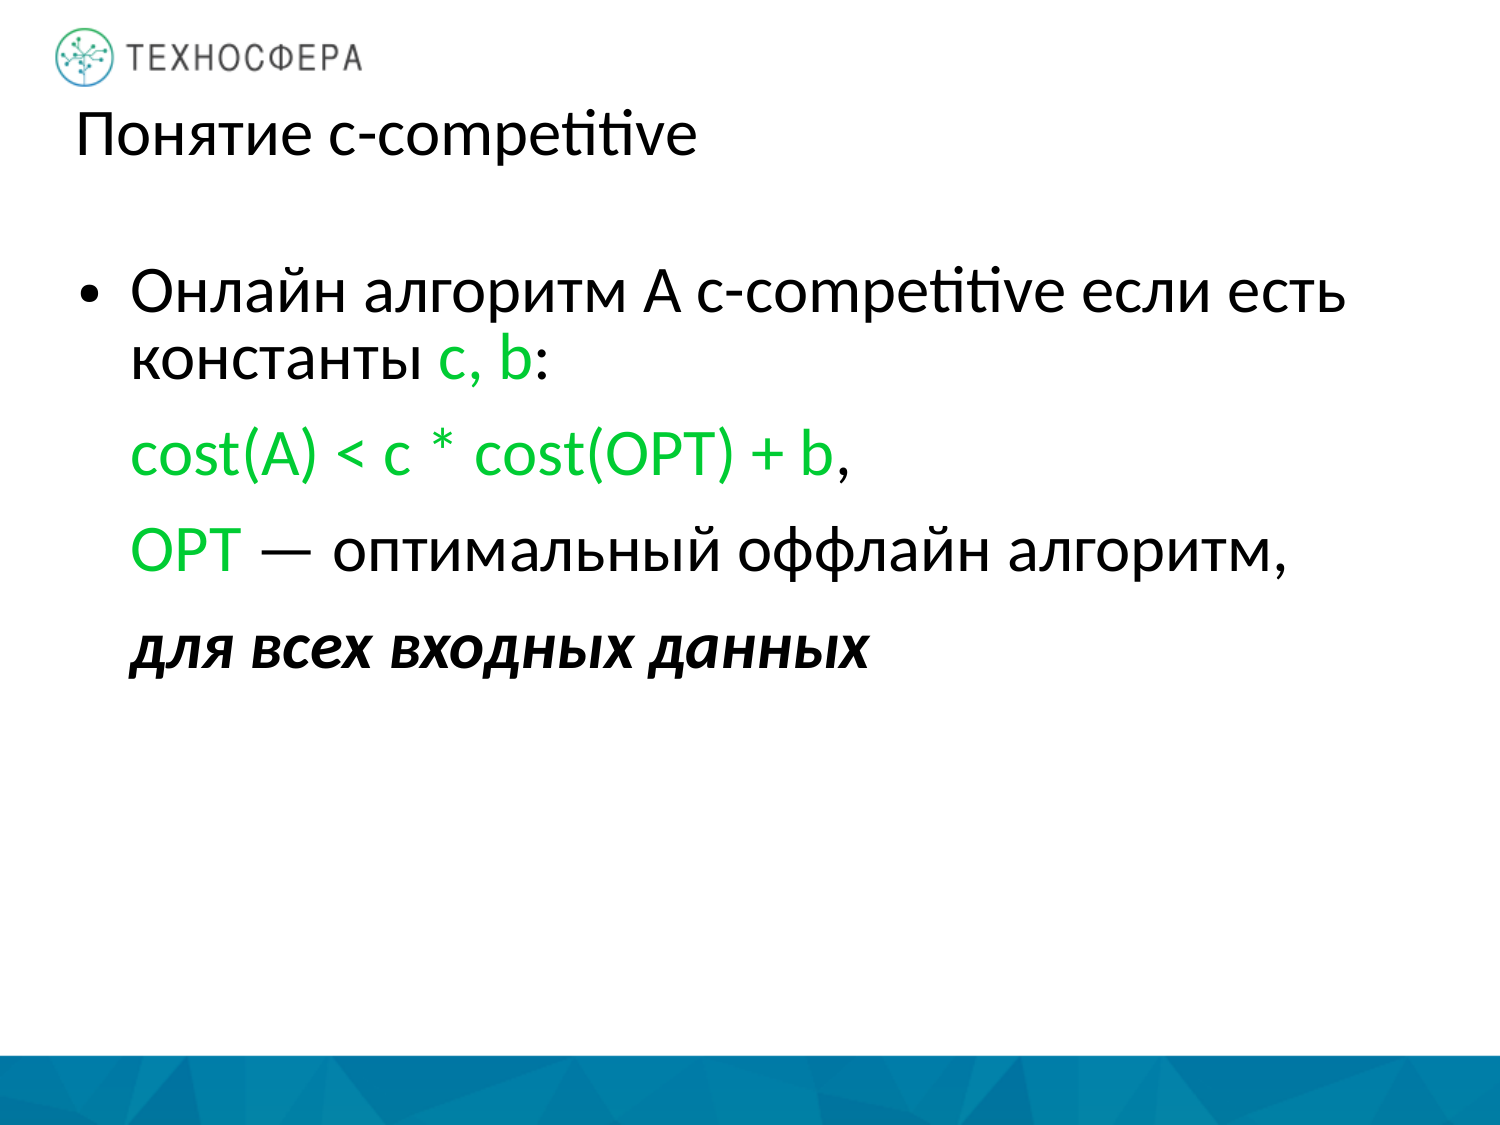

# Понятие c-competitive
Онлайн алгоритм А c-competitive если есть константы c, b:
cost(А) < c * cost(OPT) + b,
OPT — оптимальный оффлайн алгоритм,
для всех входных данных